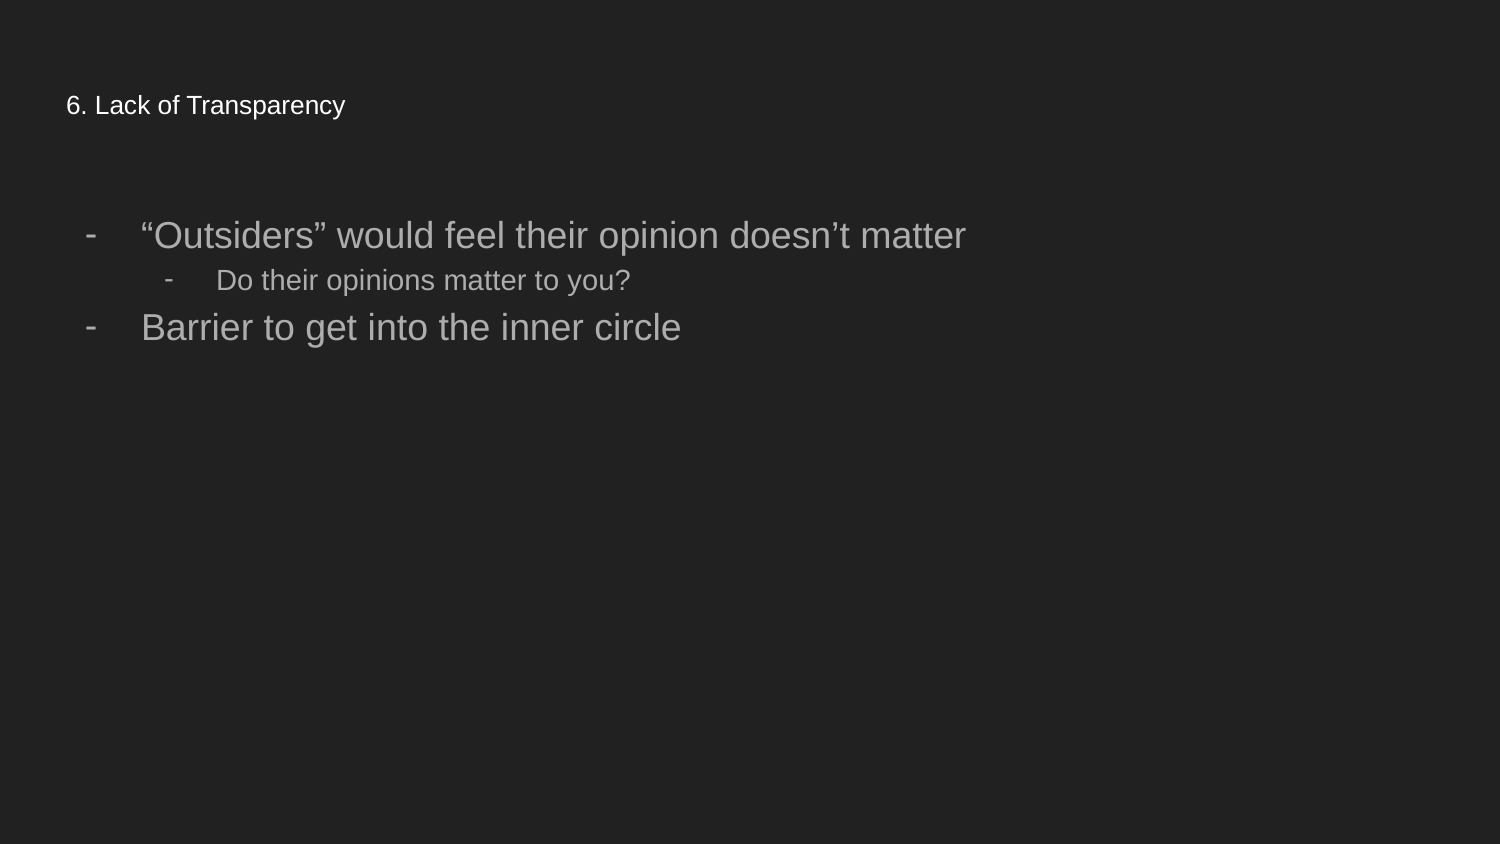

# 6. Lack of Transparency
“Outsiders” would feel their opinion doesn’t matter
Do their opinions matter to you?
Barrier to get into the inner circle